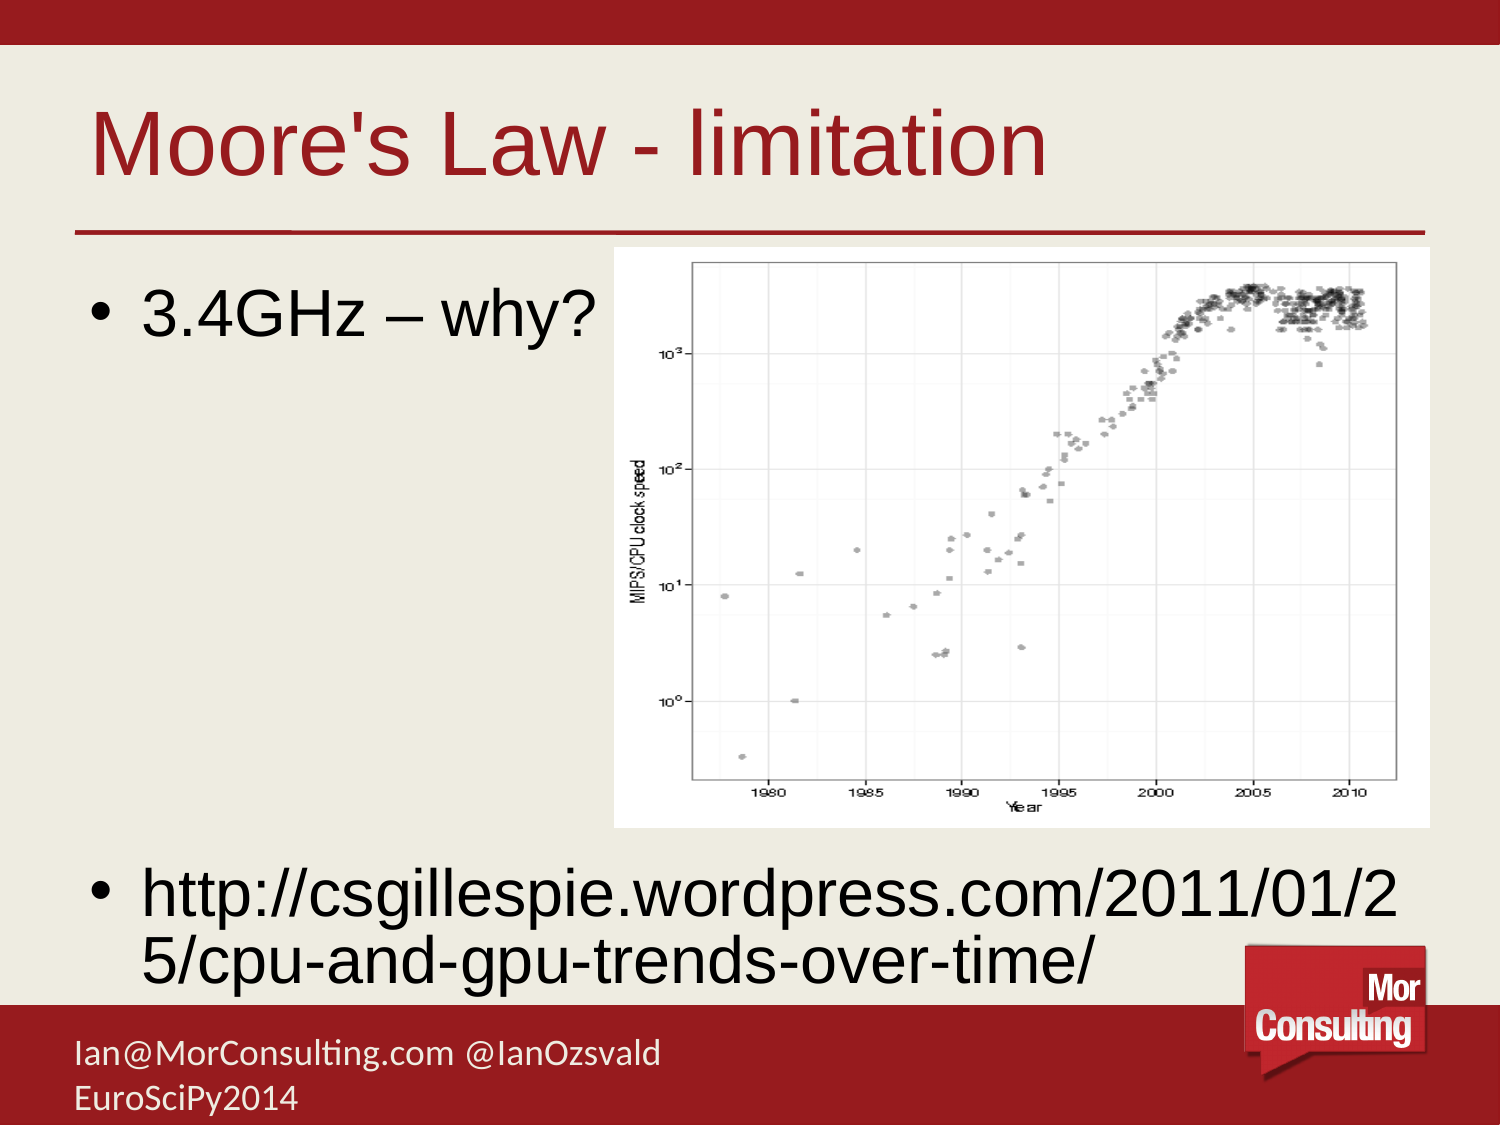

Moore's Law - limitation
3.4GHz – why?
http://csgillespie.wordpress.com/2011/01/25/cpu-and-gpu-trends-over-time/